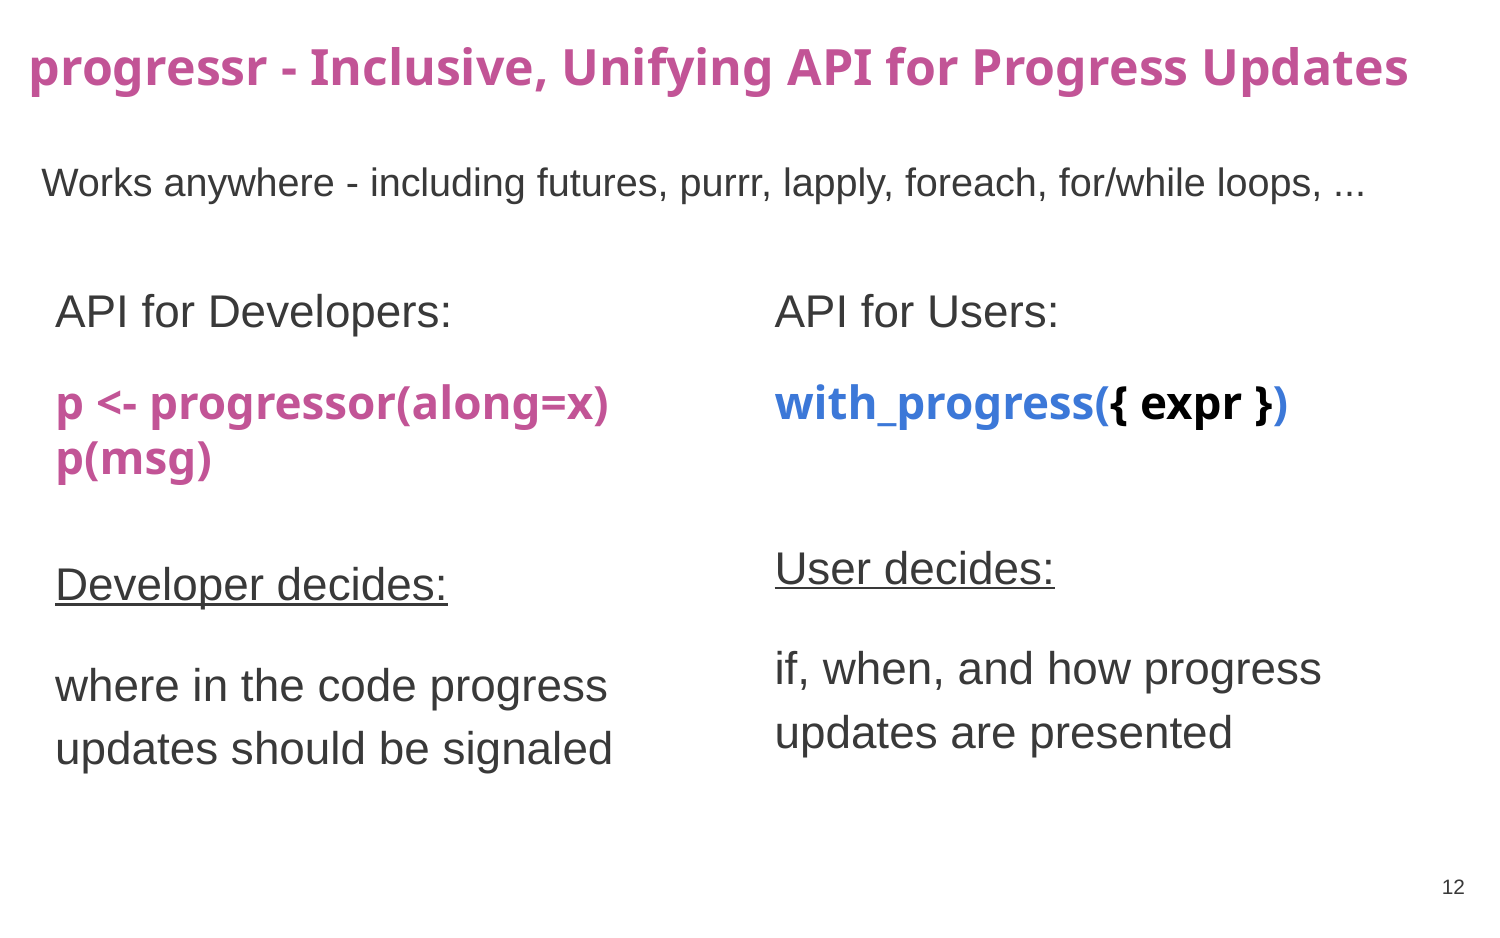

# progressr - Inclusive, Unifying API for Progress Updates
Works anywhere - including futures, purrr, lapply, foreach, for/while loops, ...
API for Developers:
p <- progressor(along=x)
p(msg)
Developer decides:
where in the code progress updates should be signaled
API for Users:
with_progress({ expr })
User decides:
if, when, and how progress updates are presented